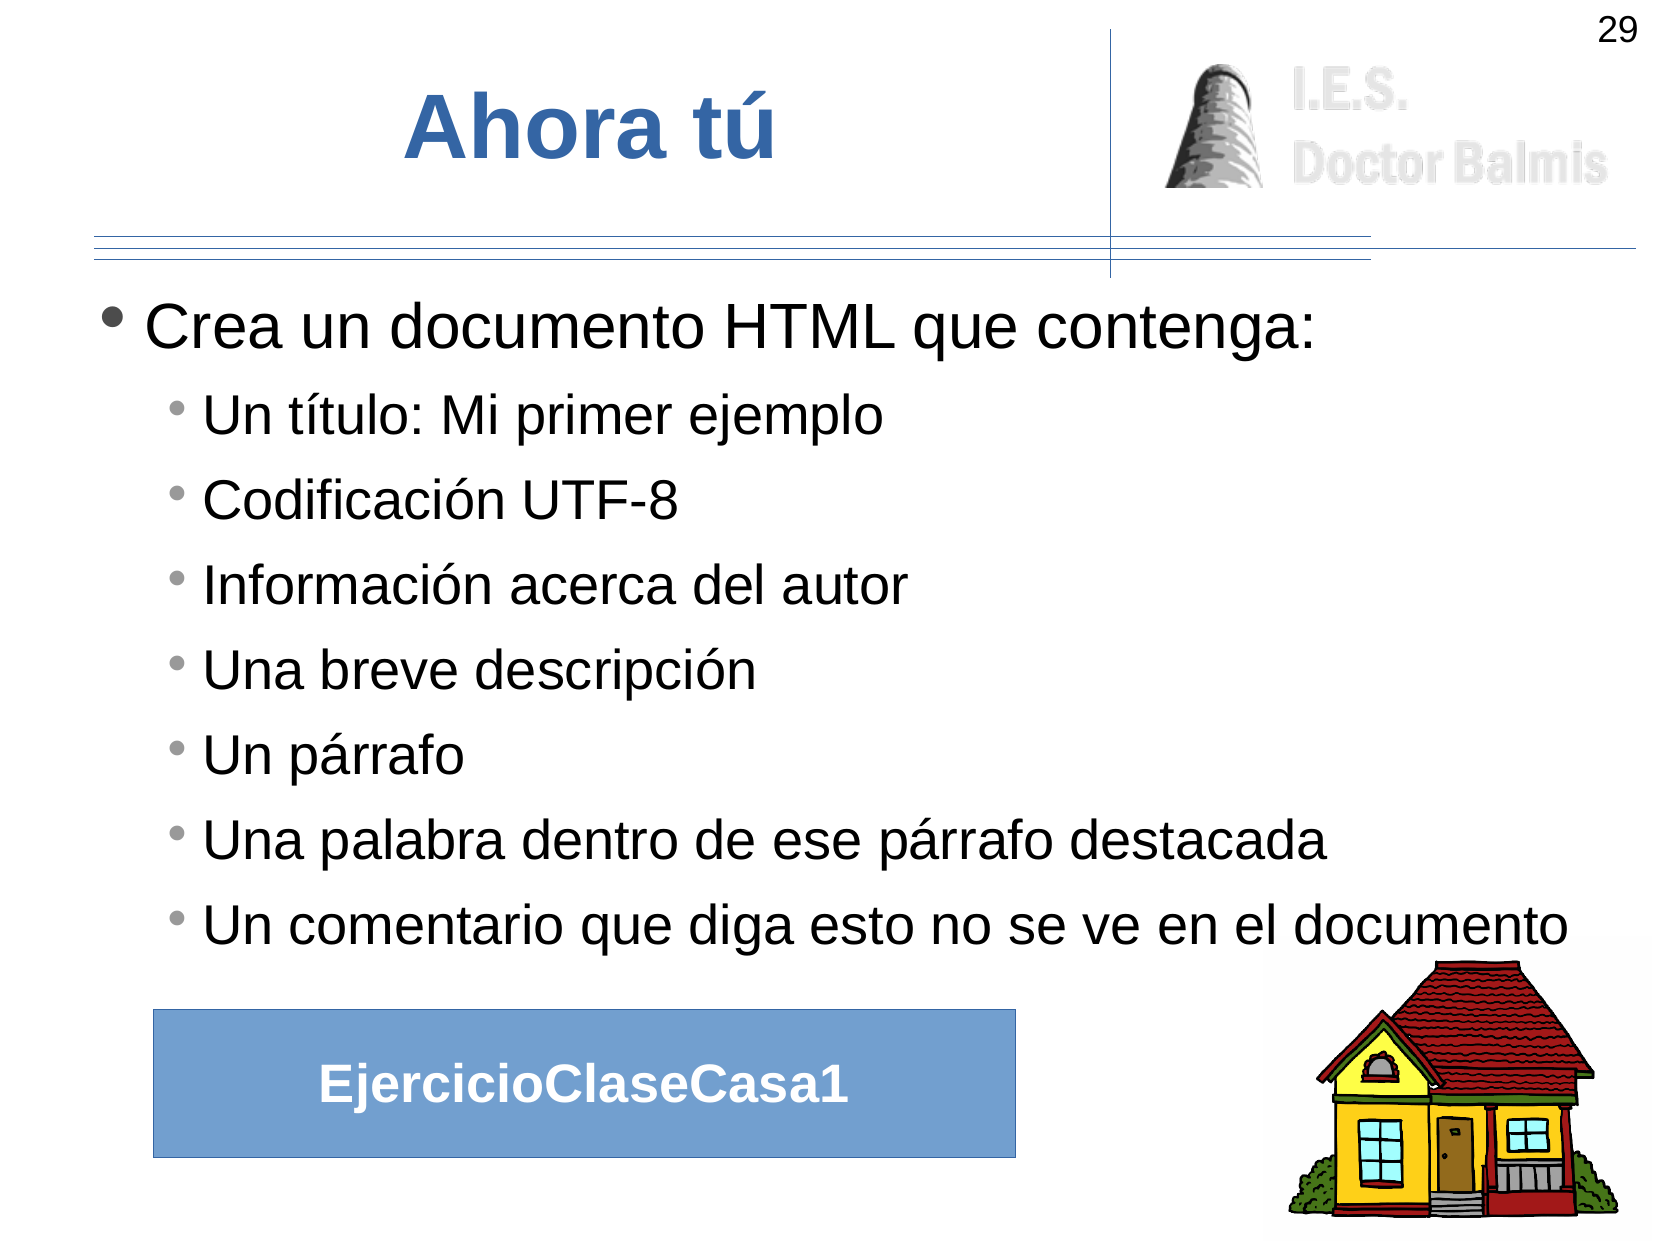

# Ahora tú
 Crea un documento HTML que contenga:
 Un título: Mi primer ejemplo
 Codificación UTF-8
 Información acerca del autor
 Una breve descripción
 Un párrafo
 Una palabra dentro de ese párrafo destacada
 Un comentario que diga esto no se ve en el documento
EjercicioClaseCasa1